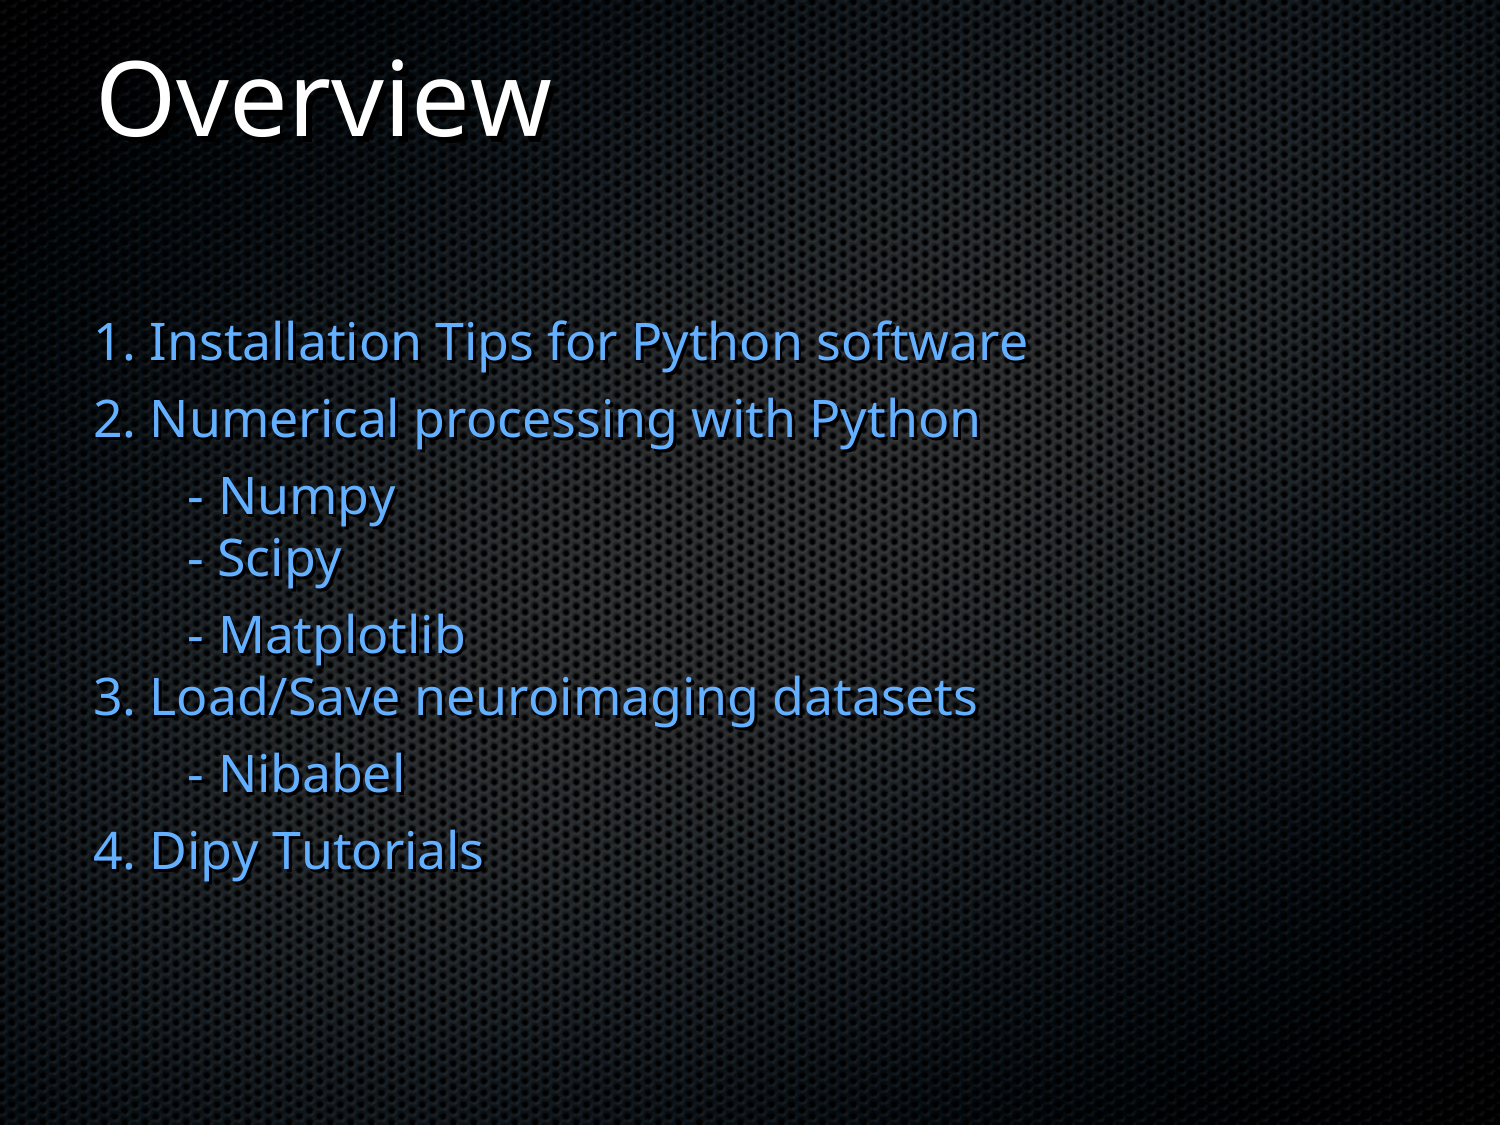

# Overview
1. Installation Tips for Python software
2. Numerical processing with Python
 - Numpy
 - Scipy
 - Matplotlib
3. Load/Save neuroimaging datasets
 - Nibabel
4. Dipy Tutorials